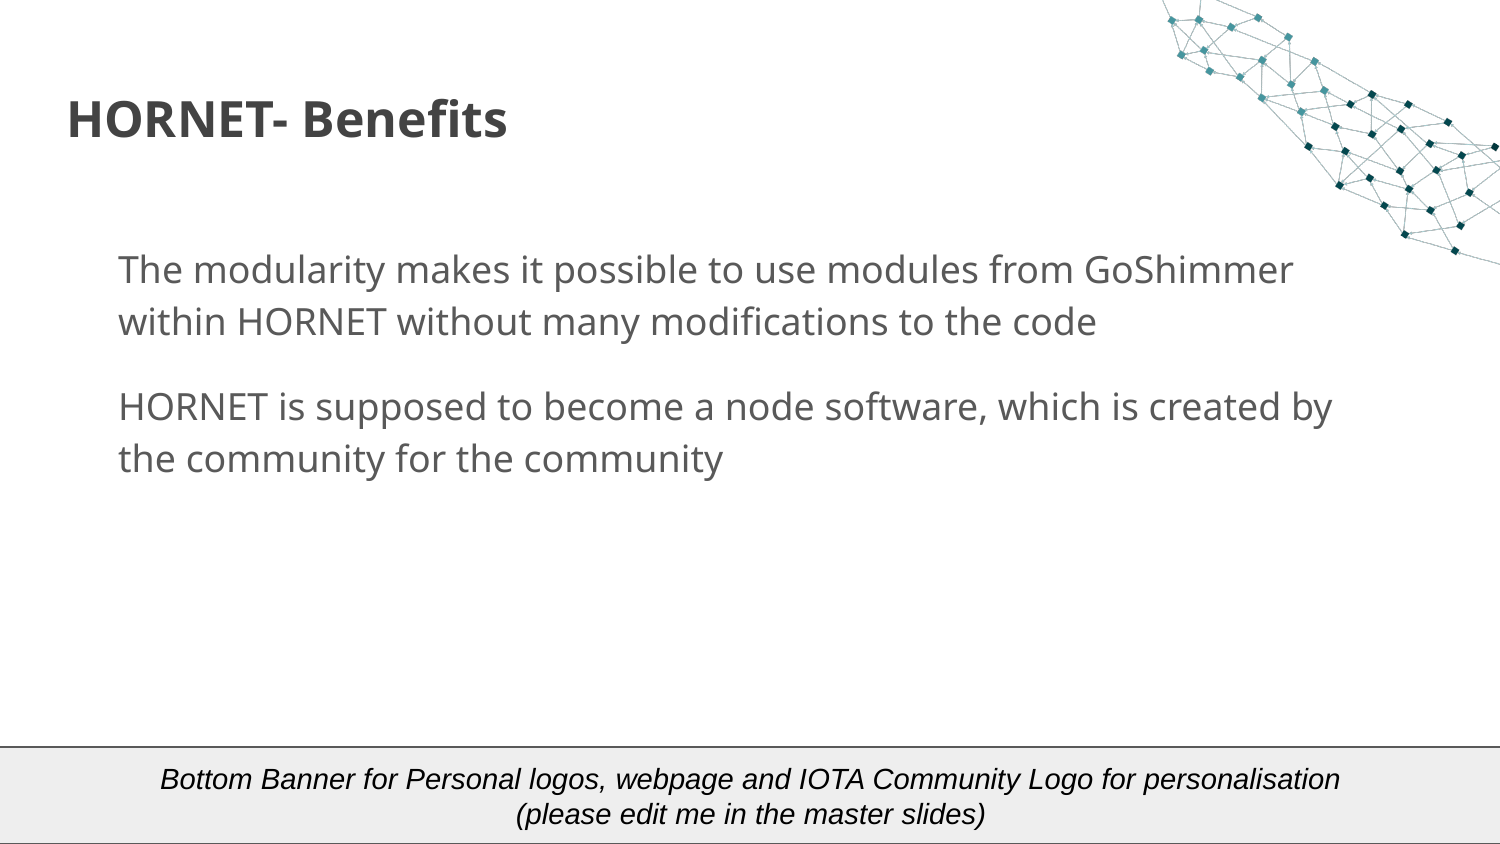

HORNET- Benefits
# The modularity makes it possible to use modules from GoShimmer within HORNET without many modifications to the code
HORNET is supposed to become a node software, which is created by the community for the community